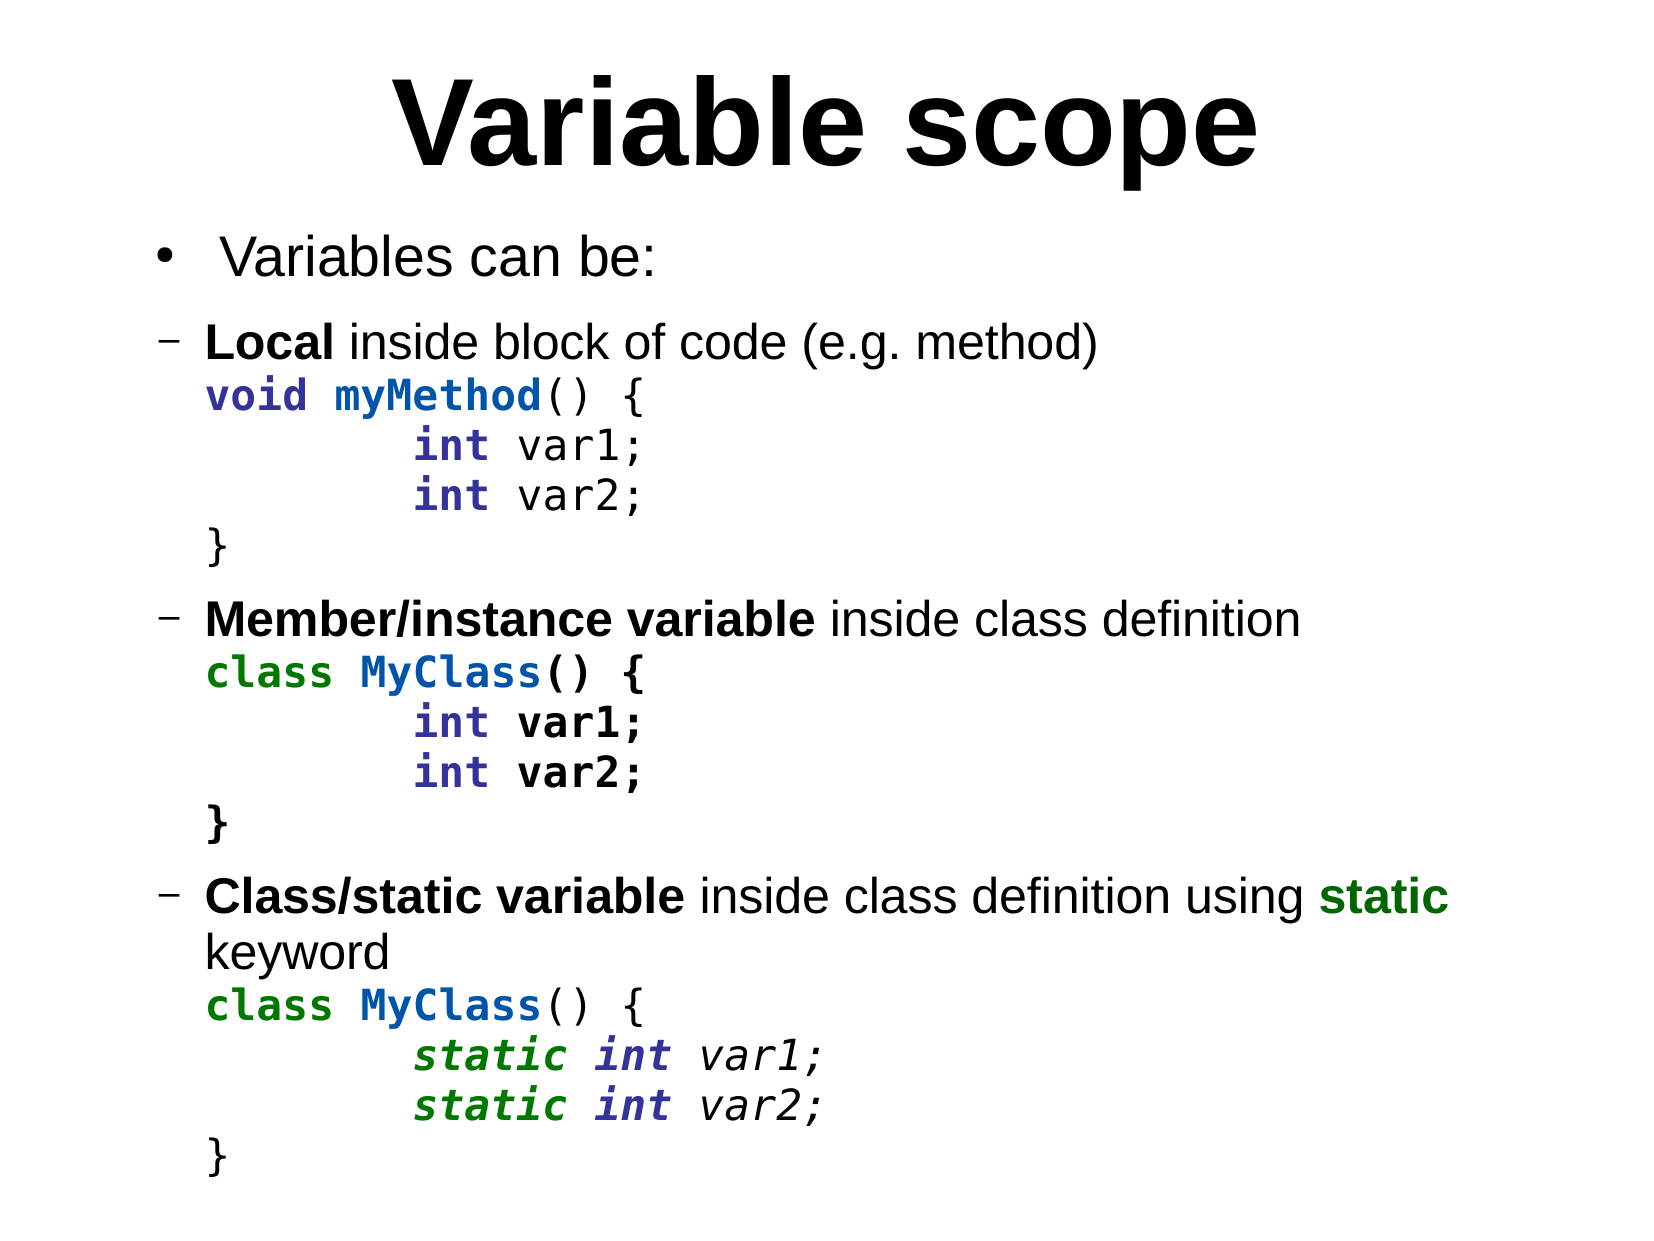

# Variable scope
Variables can be:
Local inside block of code (e.g. method)
void myMethod() {
 int var1;
 int var2;
}
Member/instance variable inside class definition
class MyClass() {
 int var1;
 int var2;
}
Class/static variable inside class definition using static keyword
class MyClass() {
 static int var1;
 static int var2;
}